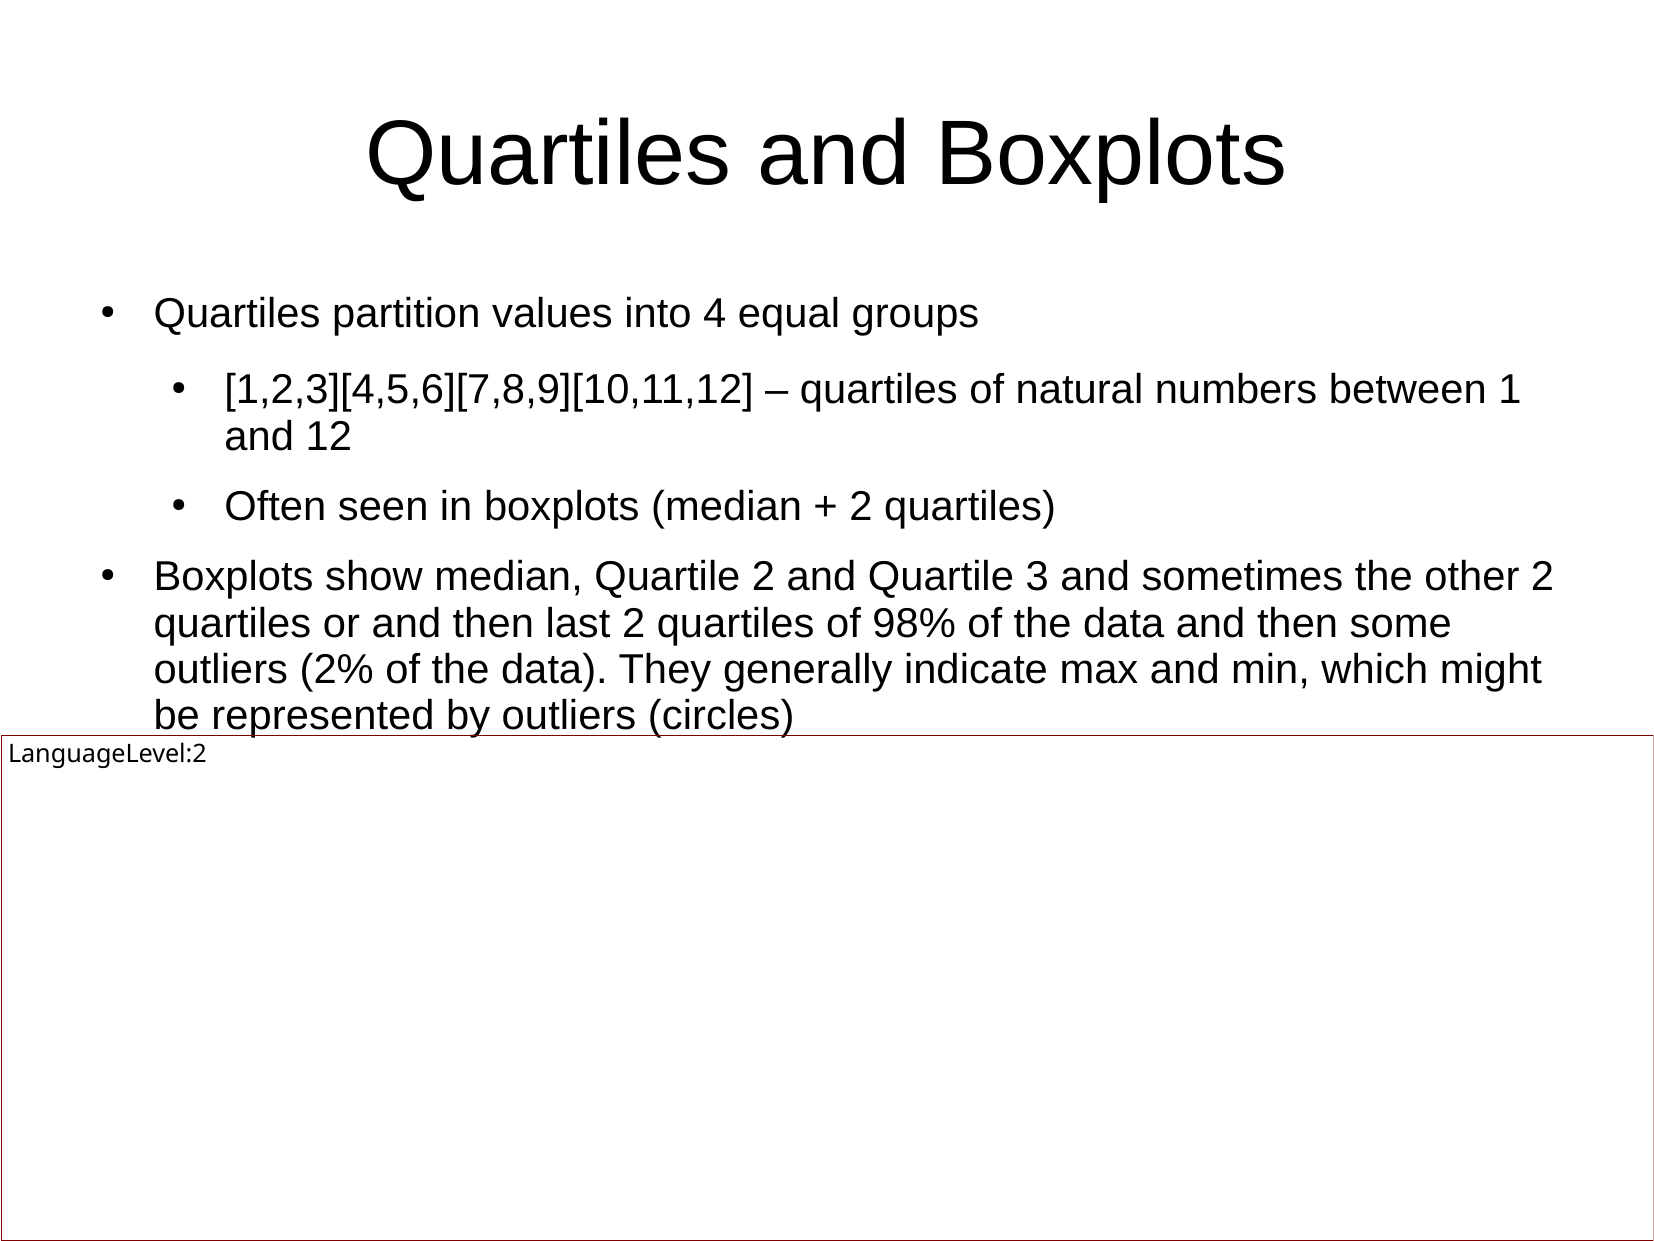

# Quartiles and Boxplots
Quartiles partition values into 4 equal groups
[1,2,3][4,5,6][7,8,9][10,11,12] – quartiles of natural numbers between 1 and 12
Often seen in boxplots (median + 2 quartiles)
Boxplots show median, Quartile 2 and Quartile 3 and sometimes the other 2 quartiles or and then last 2 quartiles of 98% of the data and then some outliers (2% of the data). They generally indicate max and min, which might be represented by outliers (circles)